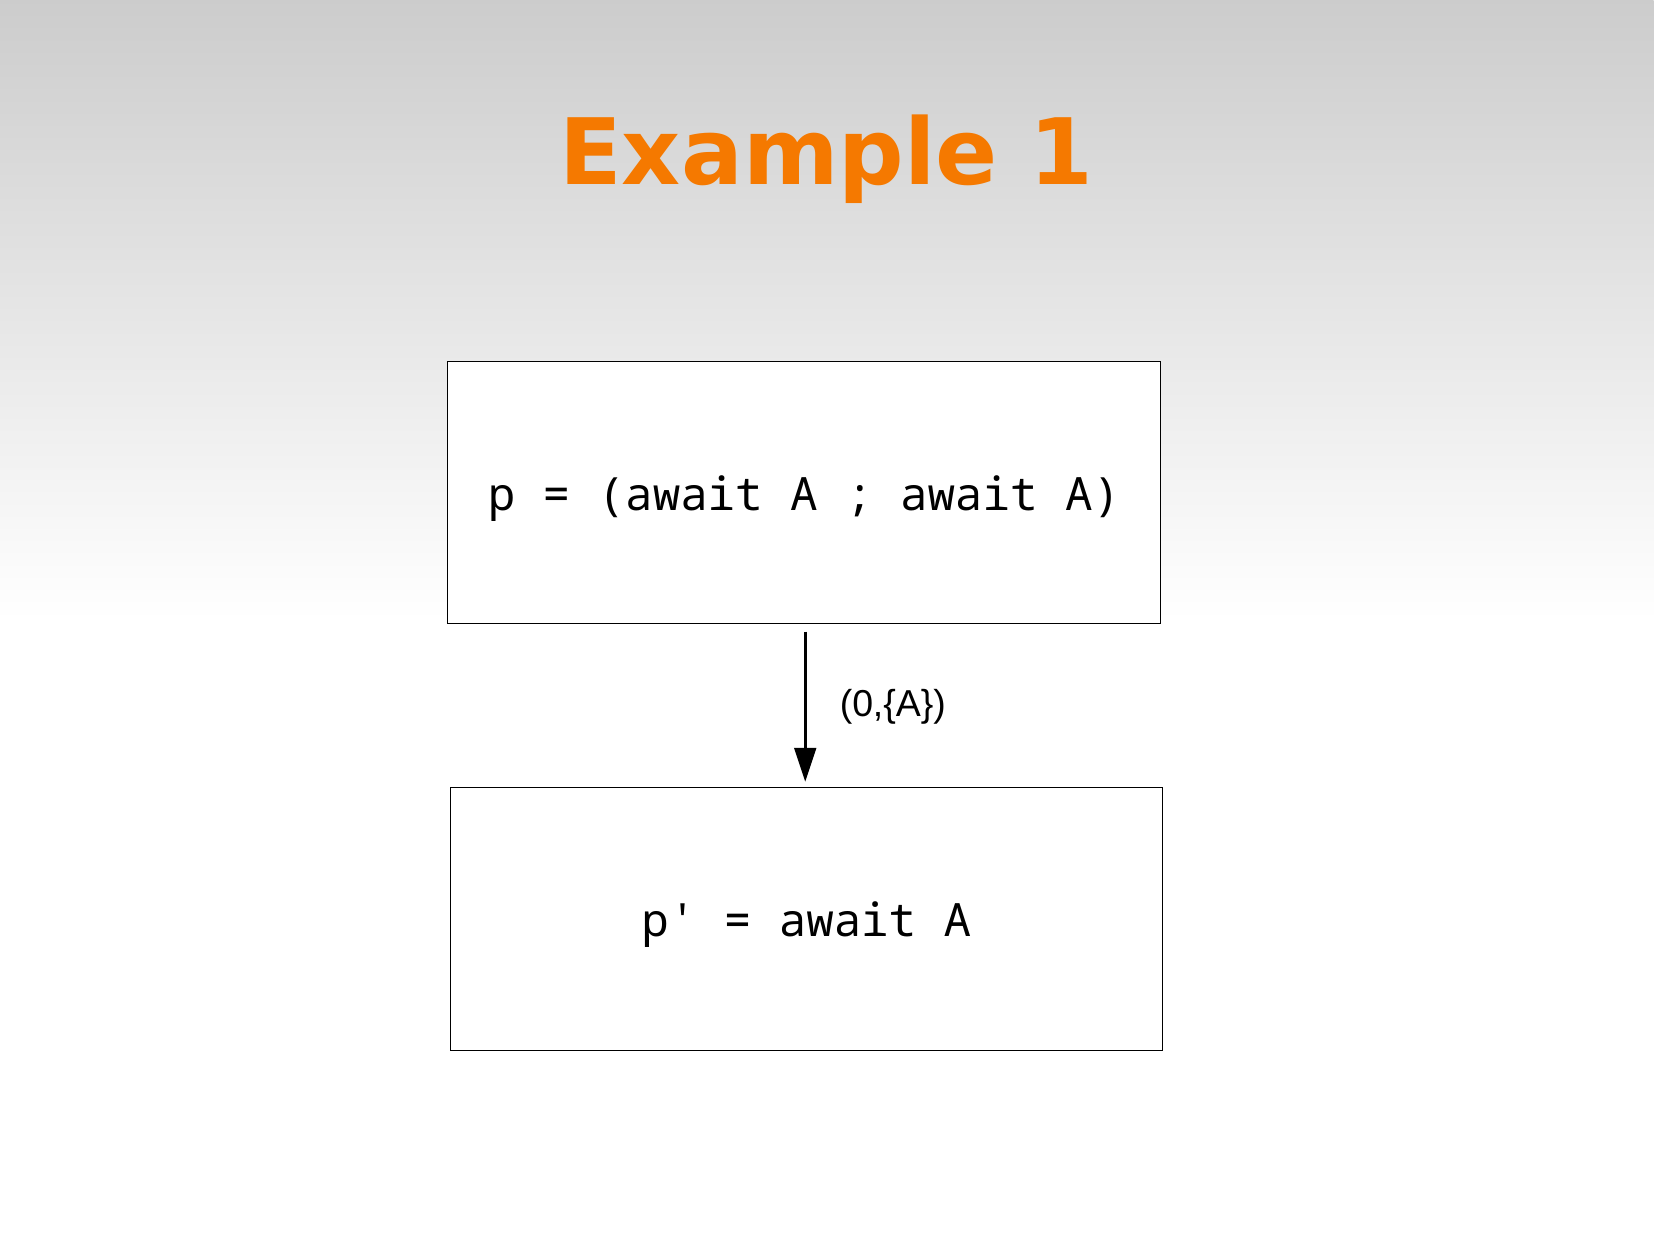

# Example 1
p = (await A ; await A)
(0,{A})
p' = await A